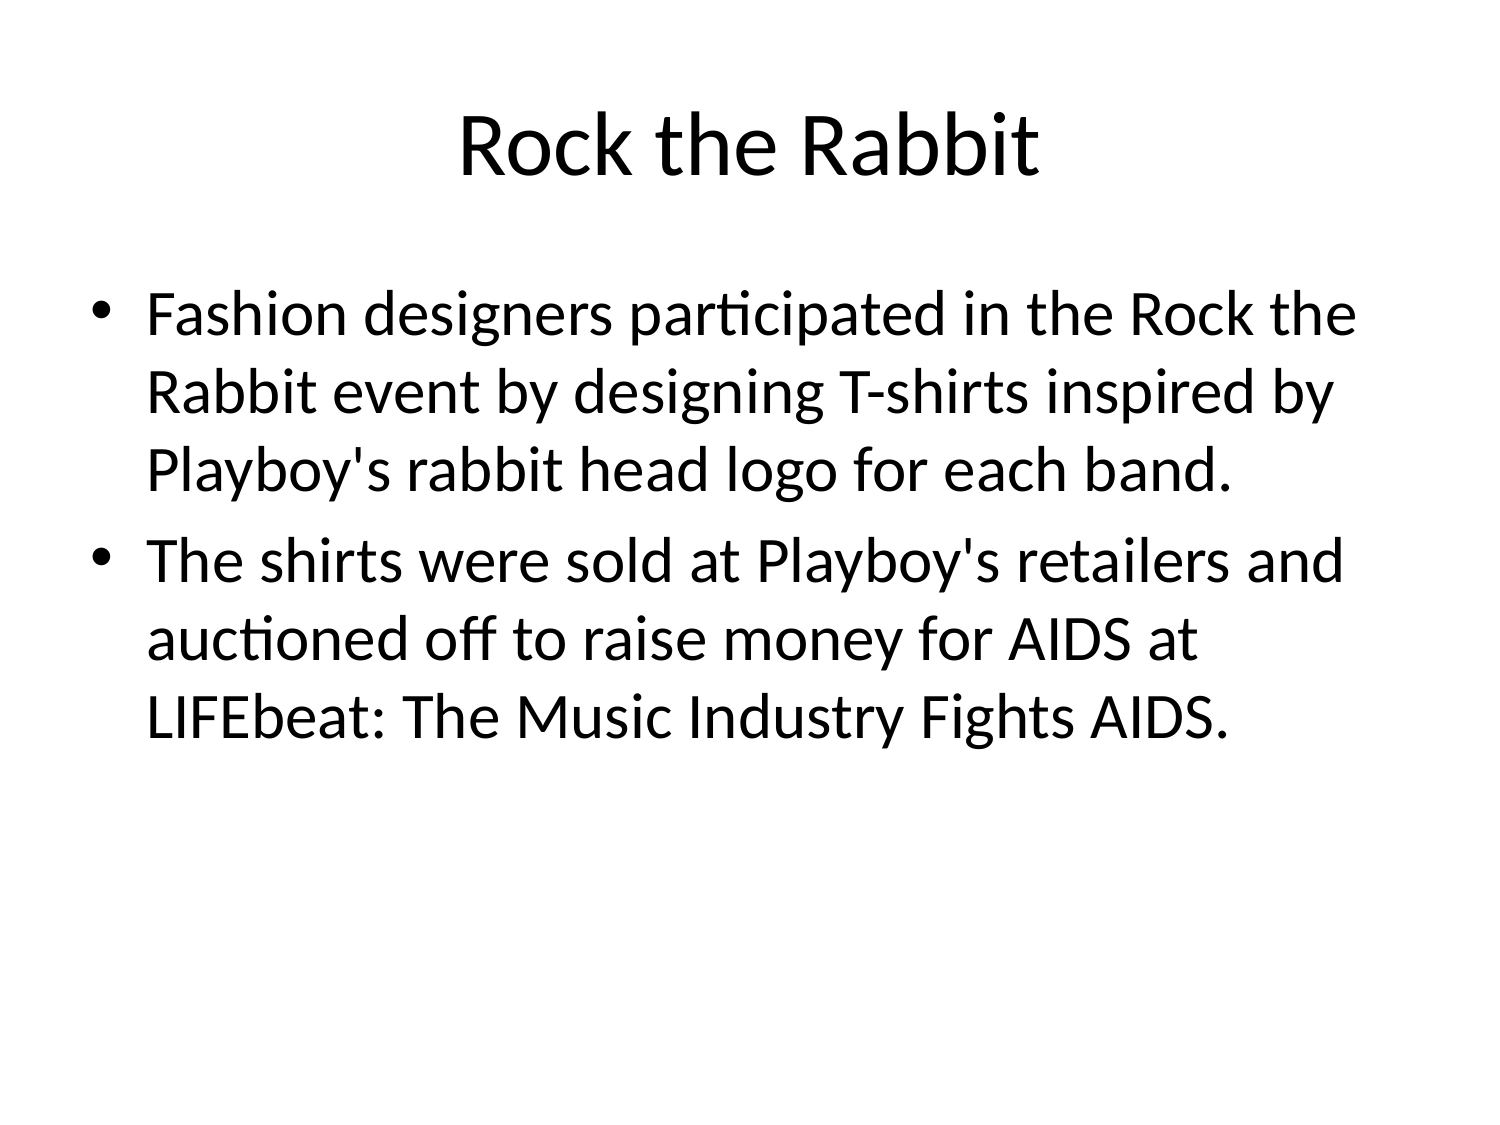

# Rock the Rabbit
Fashion designers participated in the Rock the Rabbit event by designing T-shirts inspired by Playboy's rabbit head logo for each band.
The shirts were sold at Playboy's retailers and auctioned off to raise money for AIDS at LIFEbeat: The Music Industry Fights AIDS.